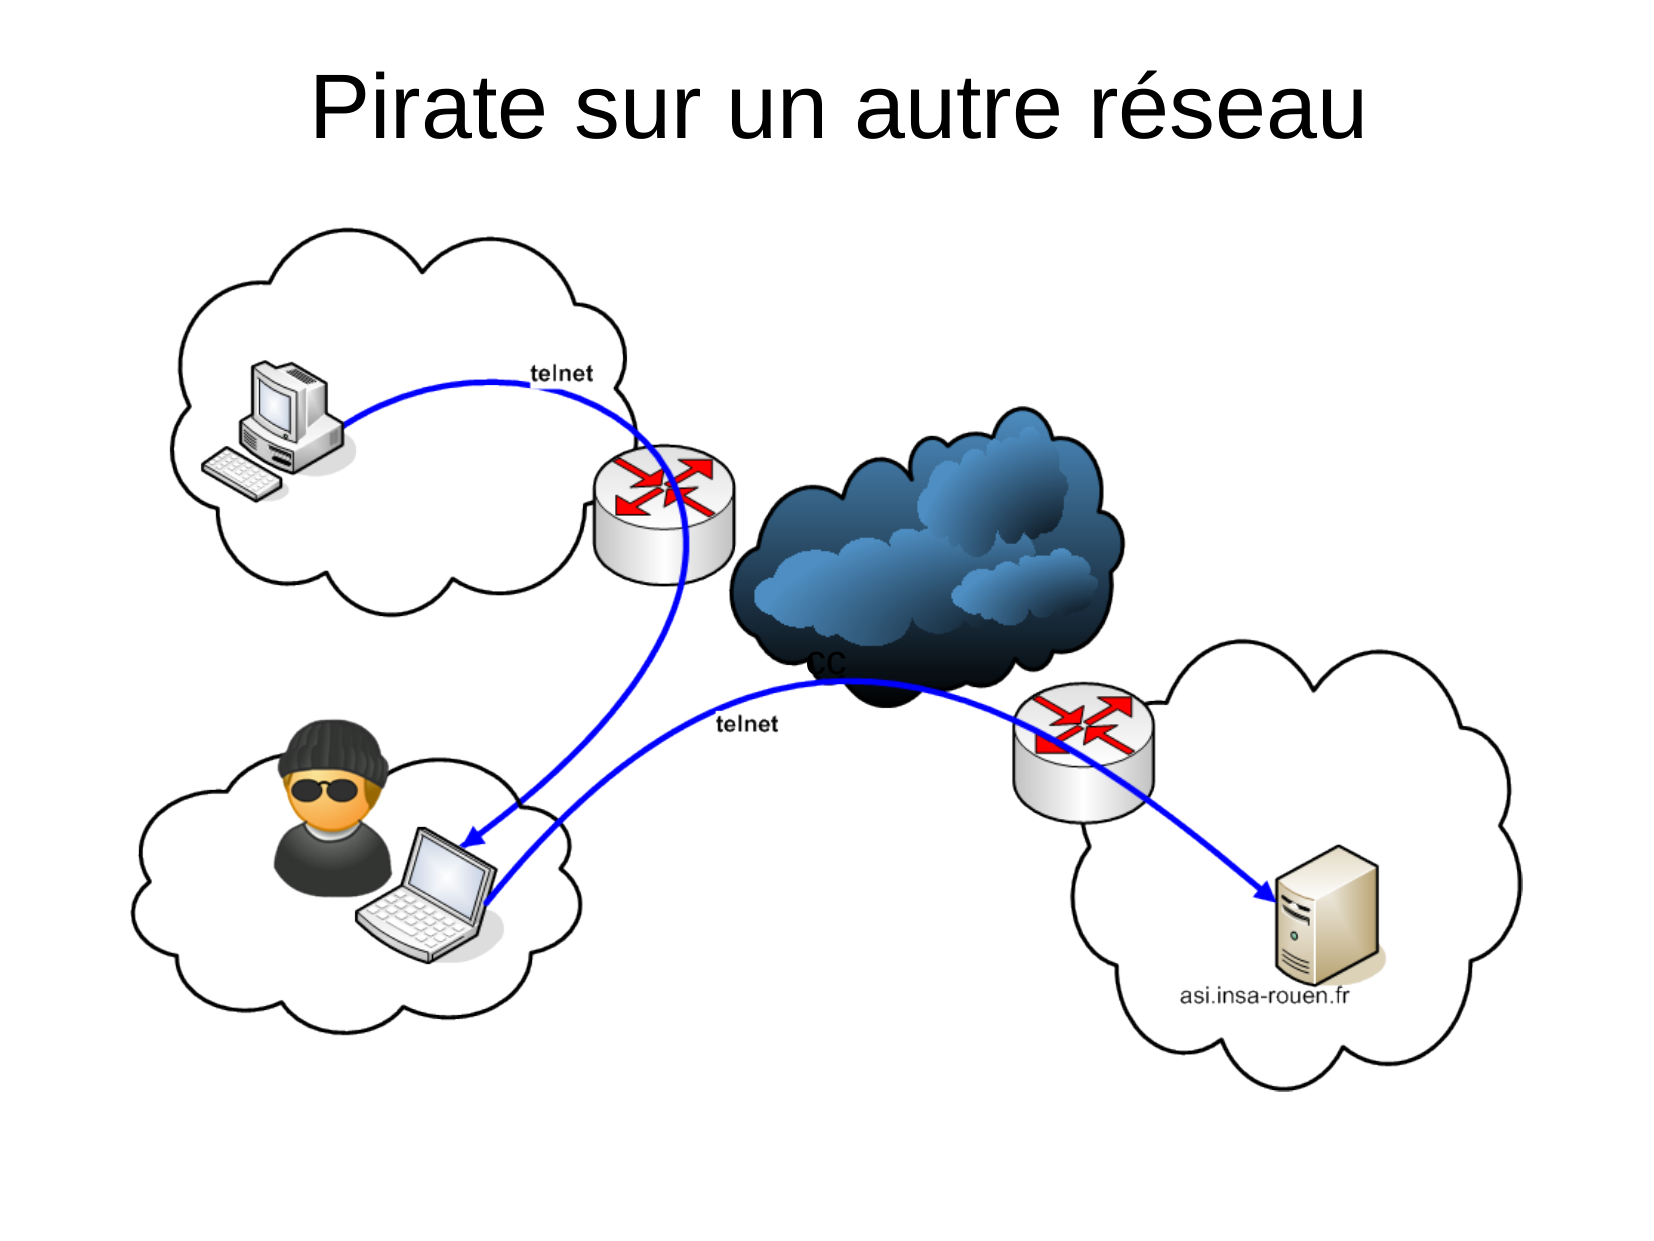

# Pirate sur un autre réseau
cc